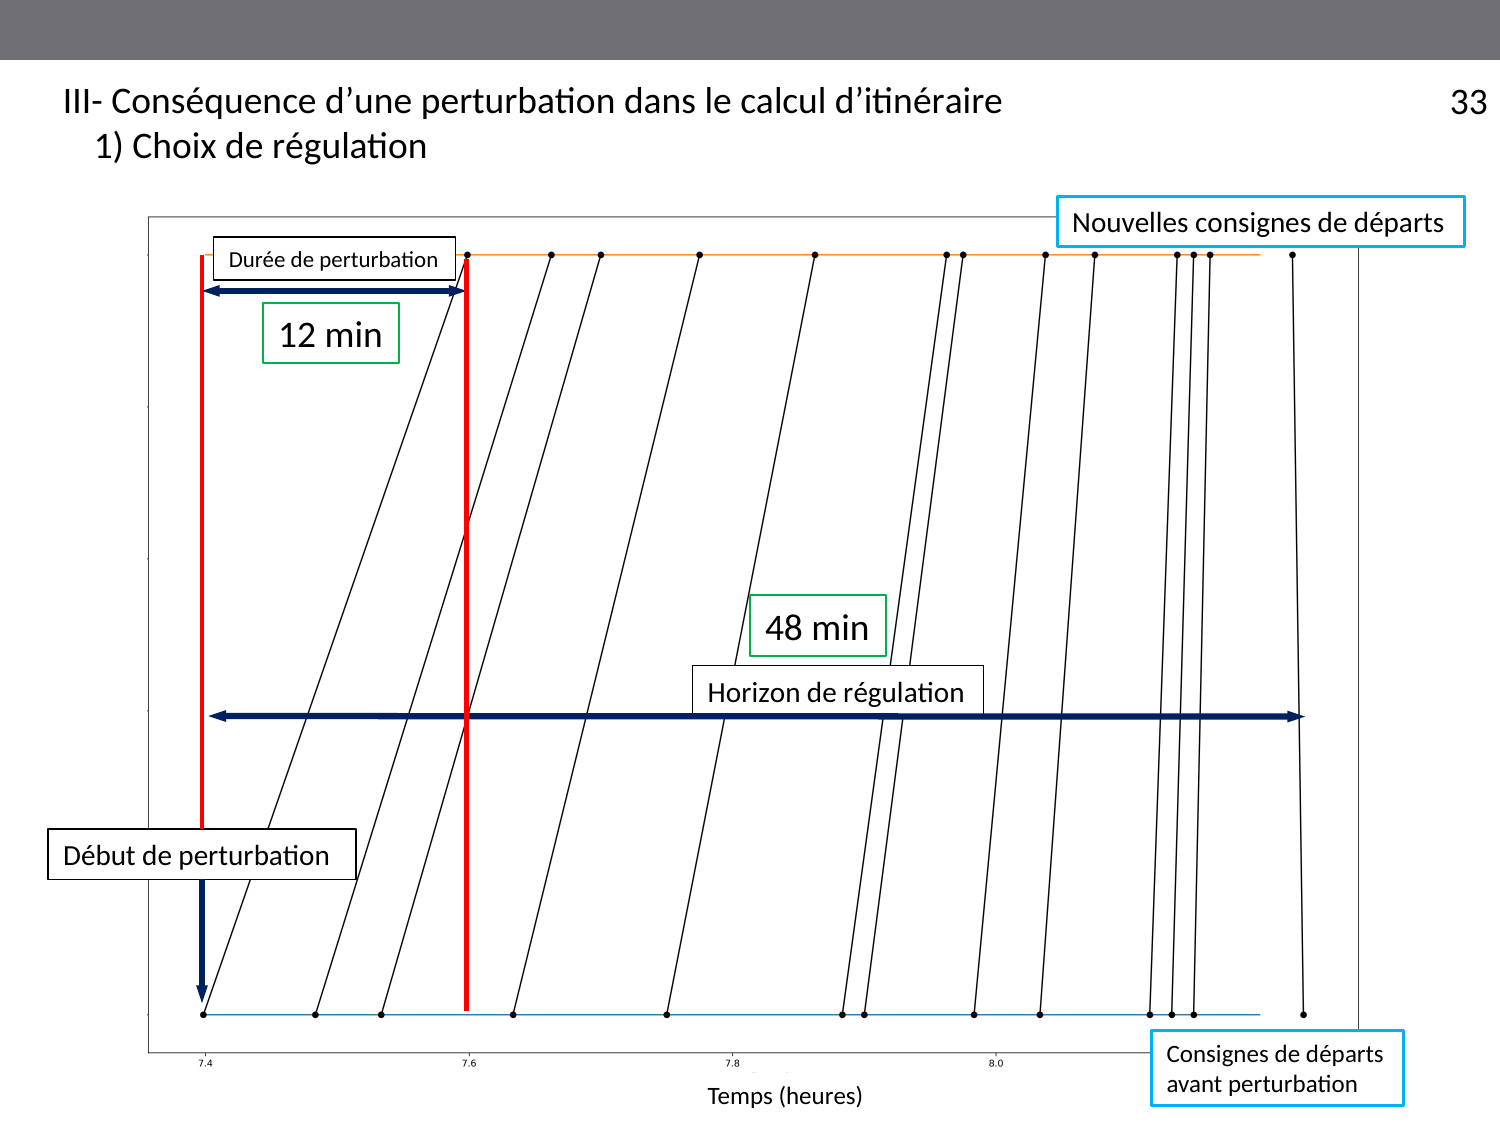

III- Conséquence d’une perturbation dans le calcul d’itinéraire
33
1) Choix de régulation
Retards en consigne des trains
Nouvelles consignes de départs
Durée de perturbation
Horizon de régulation
Début de perturbation
Consignes de départs avant perturbation
Temps (heures)
12 min
48 min